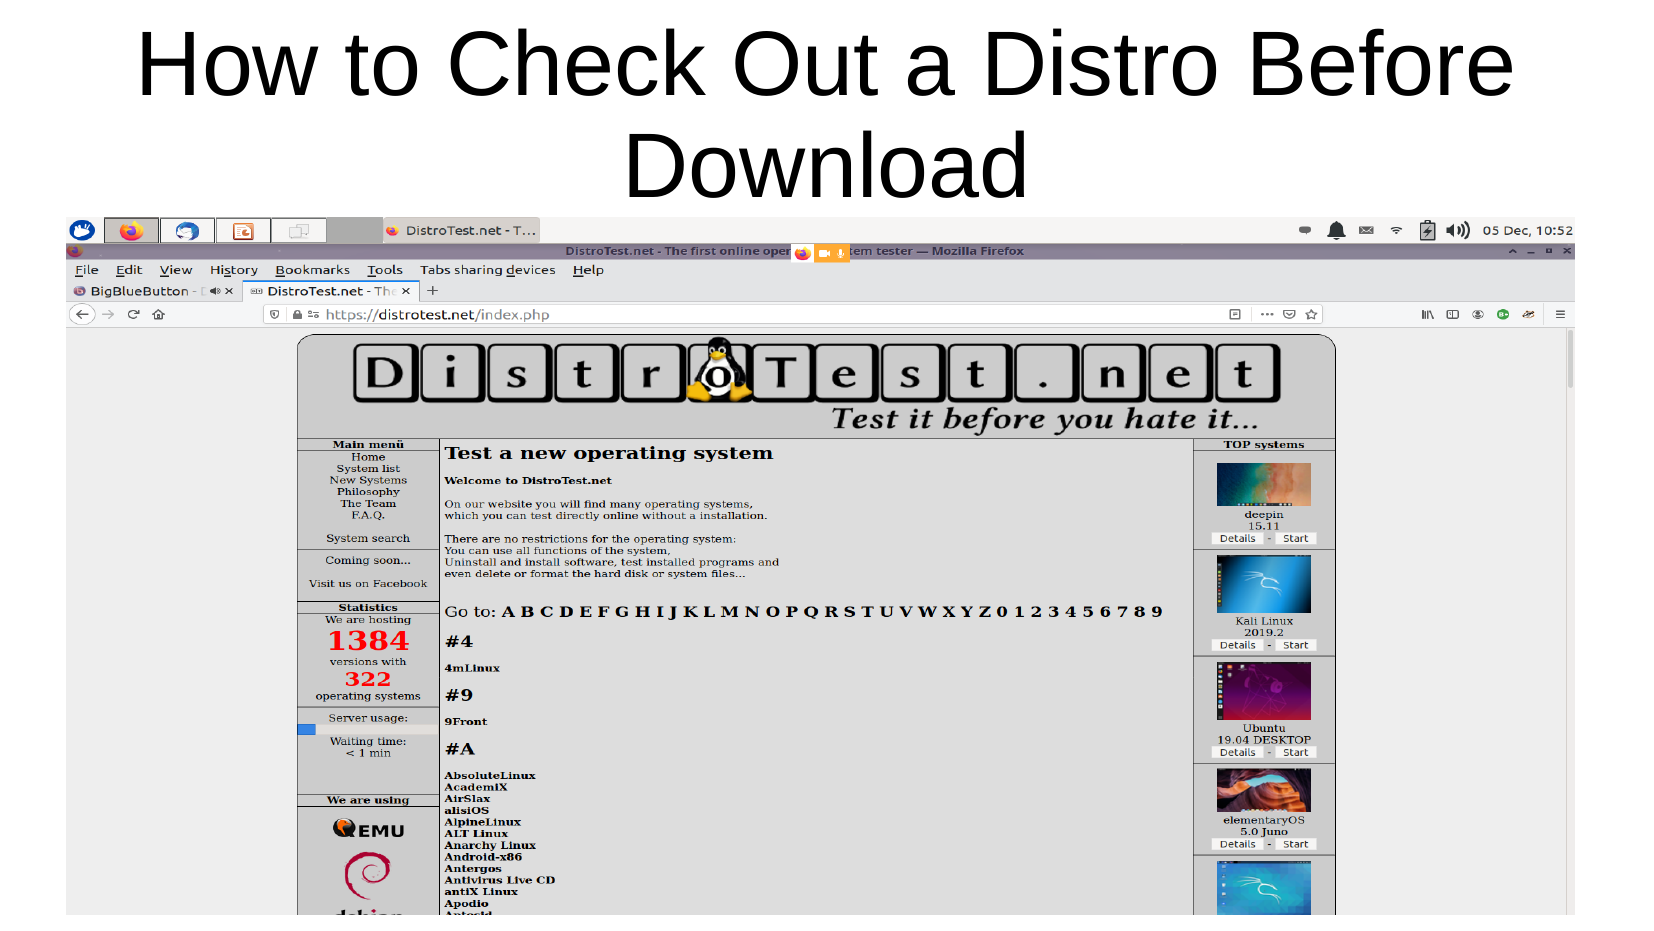

# How to Check Out a Distro Before Download